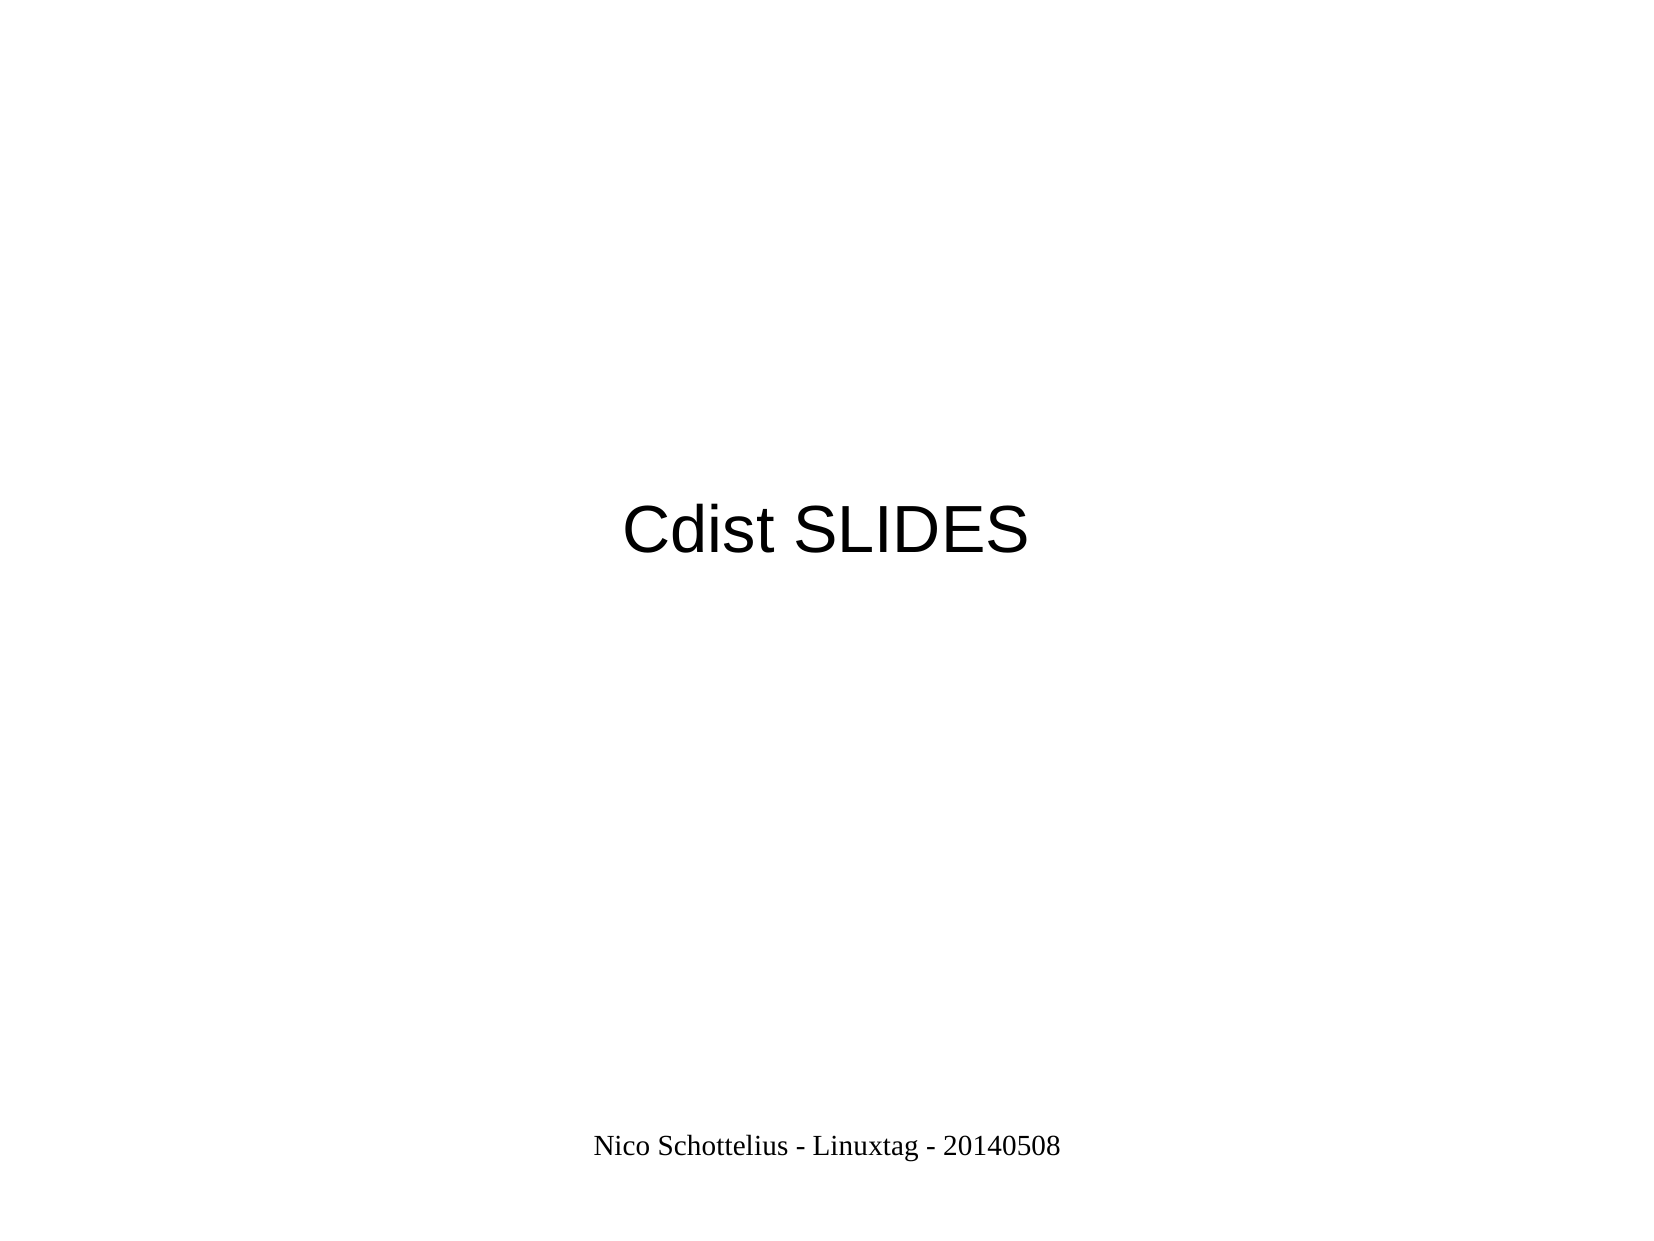

# Cdist SLIDES
Nico Schottelius - Linuxtag - 20140508